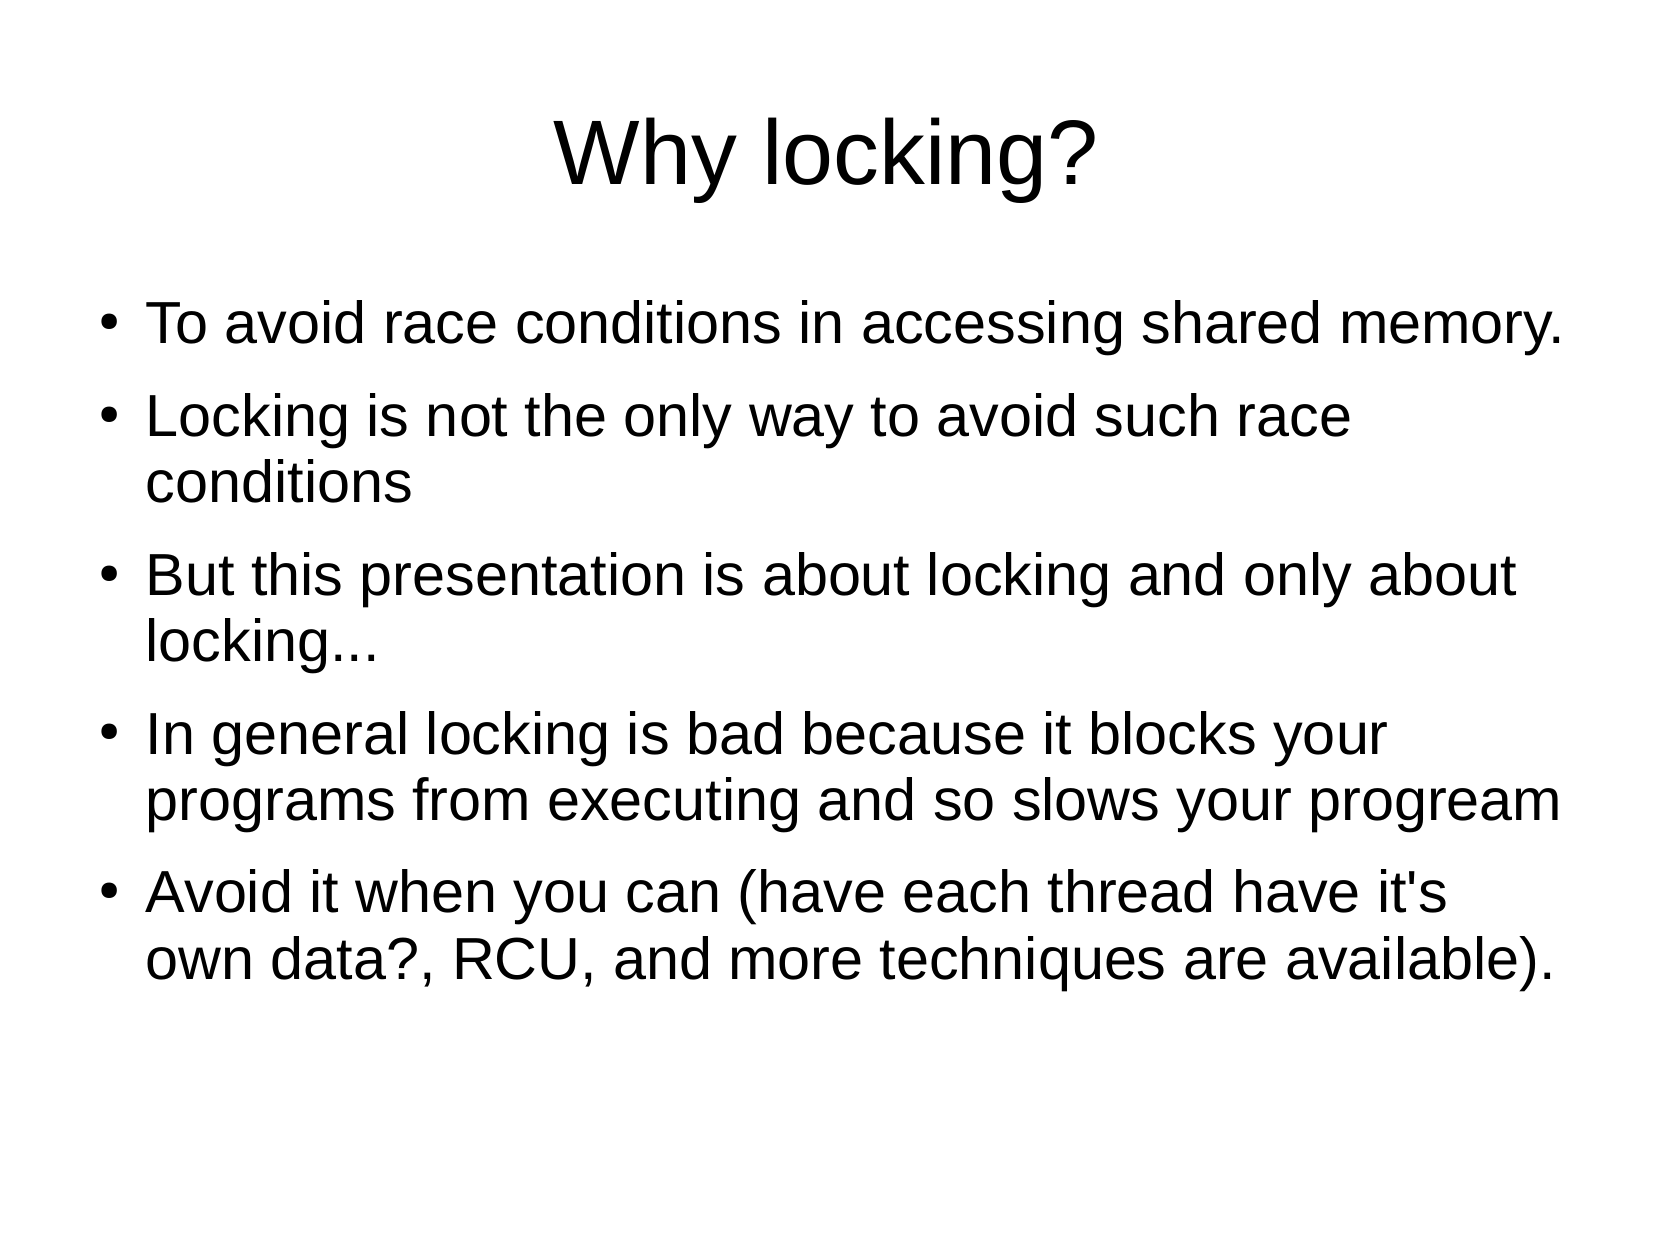

# Why locking?
To avoid race conditions in accessing shared memory.
Locking is not the only way to avoid such race conditions
But this presentation is about locking and only about locking...
In general locking is bad because it blocks your programs from executing and so slows your progream
Avoid it when you can (have each thread have it's own data?, RCU, and more techniques are available).